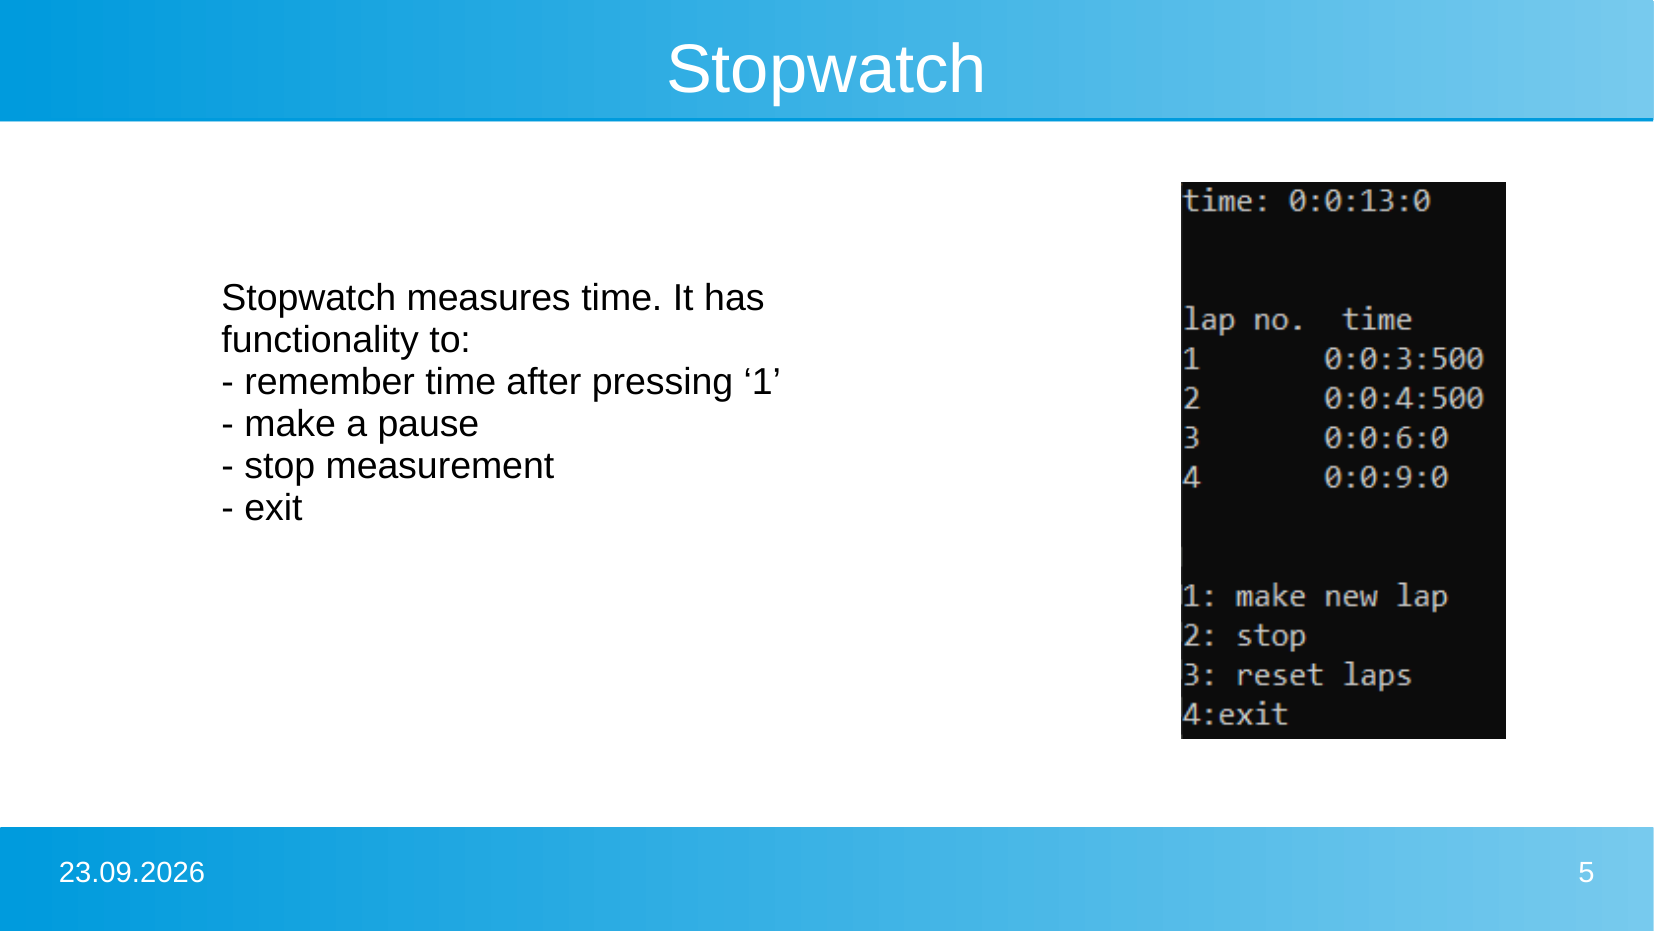

# Stopwatch
Stopwatch measures time. It has functionality to:
- remember time after pressing ‘1’
- make a pause
- stop measurement
- exit
5